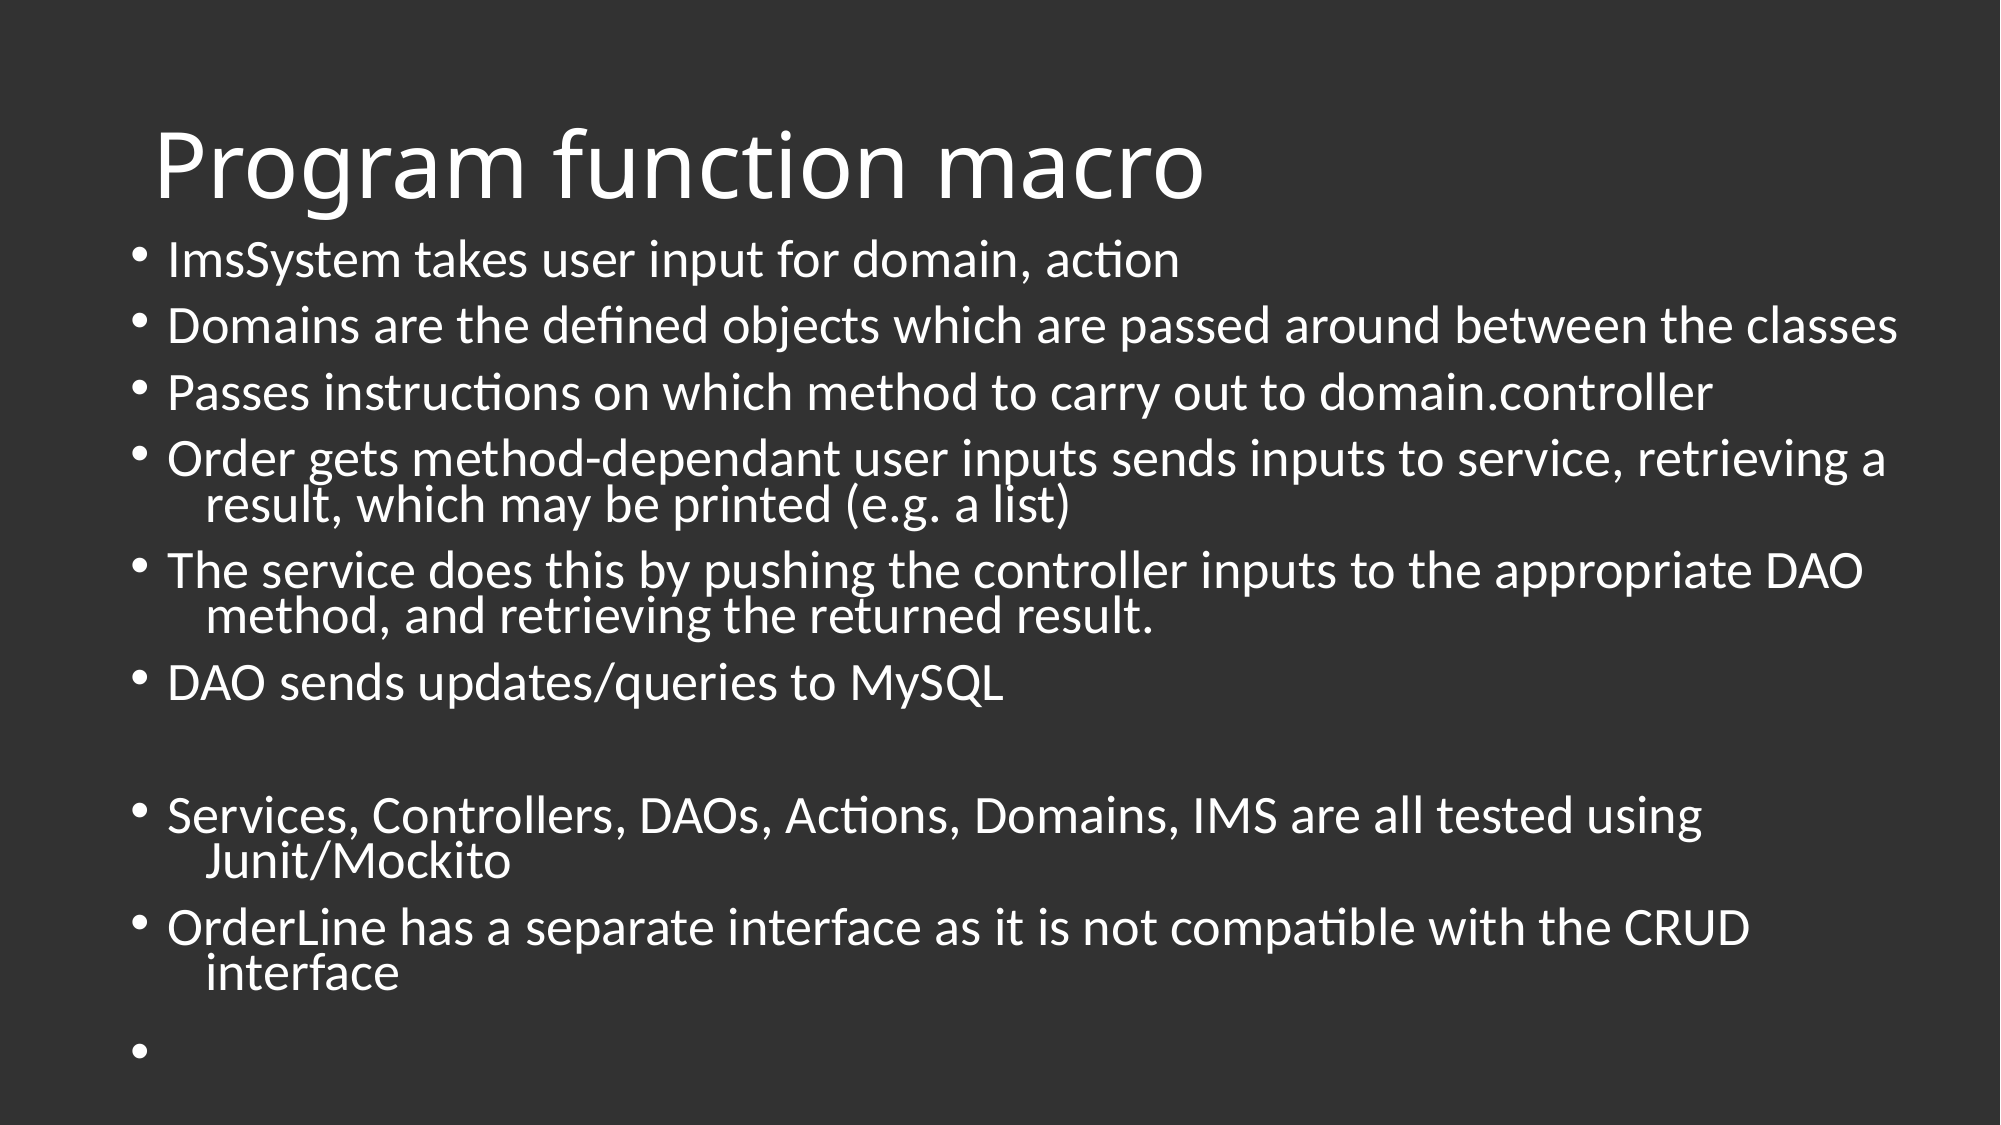

# Program function macro
ImsSystem takes user input for domain, action
Domains are the defined objects which are passed around between the classes
Passes instructions on which method to carry out to domain.controller
Order gets method-dependant user inputs sends inputs to service, retrieving a result, which may be printed (e.g. a list)
The service does this by pushing the controller inputs to the appropriate DAO method, and retrieving the returned result.
DAO sends updates/queries to MySQL
Services, Controllers, DAOs, Actions, Domains, IMS are all tested using Junit/Mockito
OrderLine has a separate interface as it is not compatible with the CRUD interface